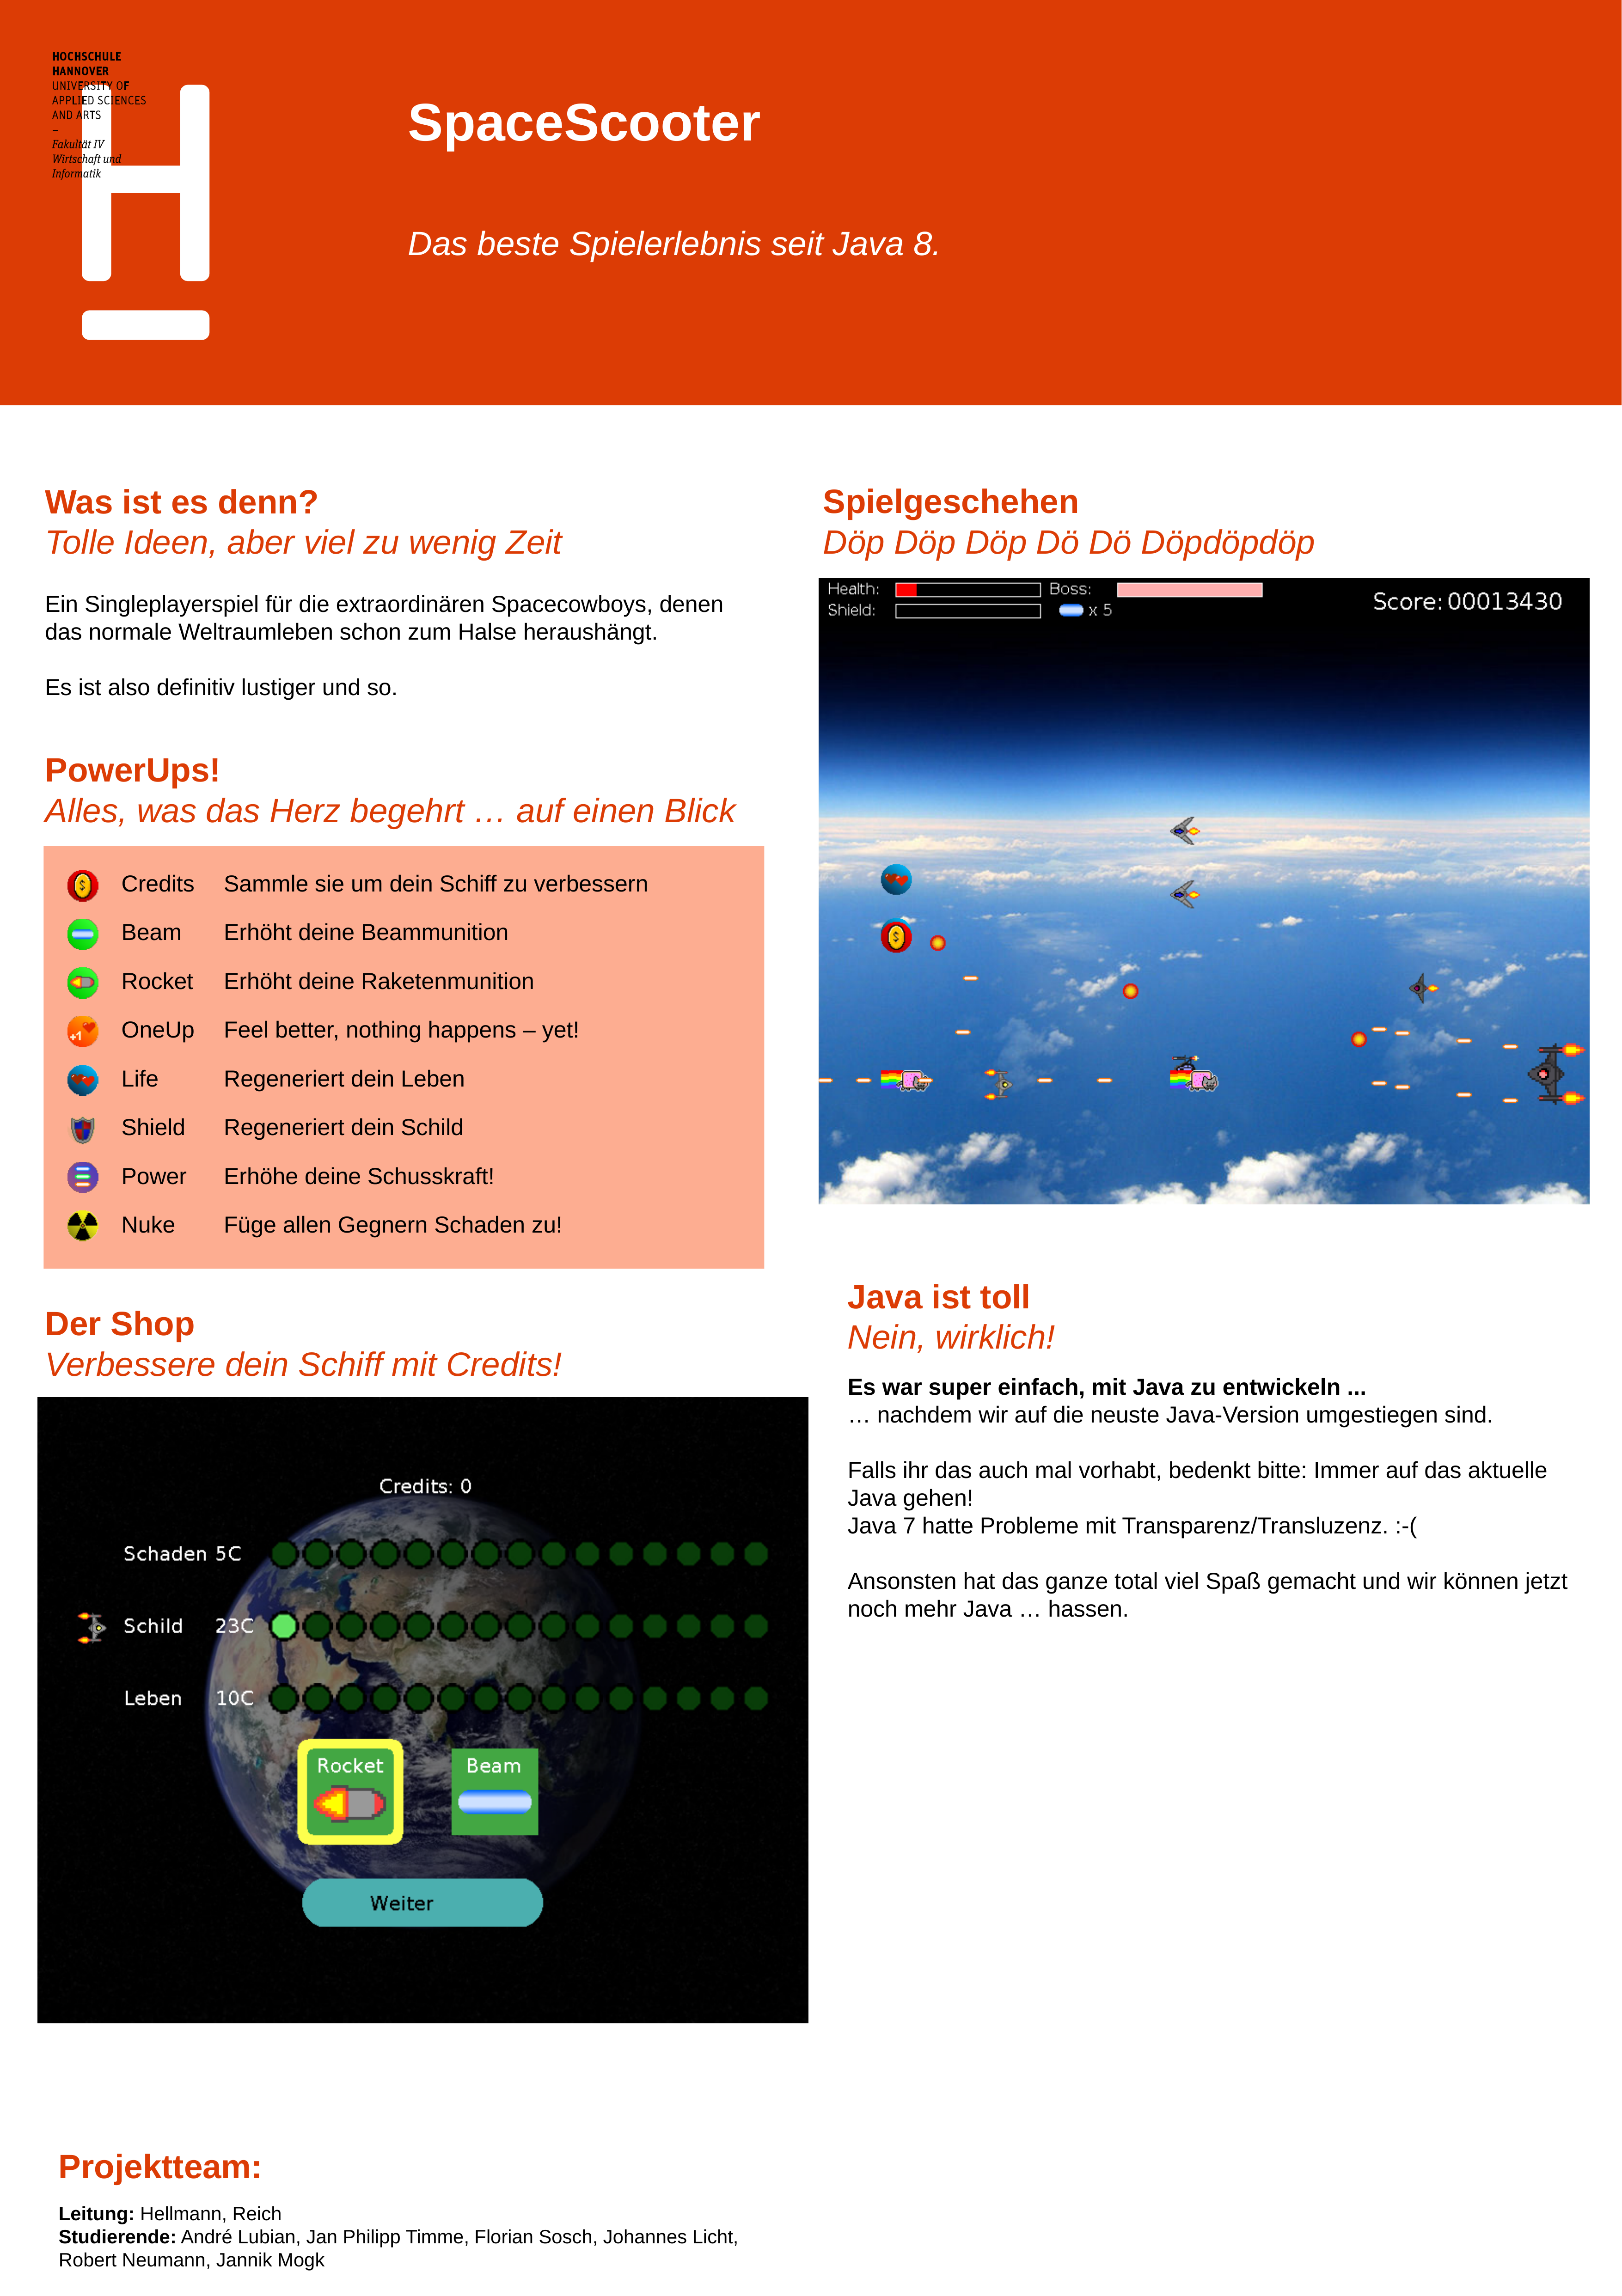

Fakultät IV – Wirtschaft und Informatik
Hochschule Hannover  Postfach 92 02 61  30441 Hannover
SpaceScooter
Das beste Spielerlebnis seit Java 8.
Spielgeschehen
Döp Döp Döp Dö Dö Döpdöpdöp
Was ist es denn?
Tolle Ideen, aber viel zu wenig Zeit
Ein Singleplayerspiel für die extraordinären Spacecowboys, denen das normale Weltraumleben schon zum Halse heraushängt.
Es ist also definitiv lustiger und so.
PowerUps!
Alles, was das Herz begehrt … auf einen Blick
Credits	Sammle sie um dein Schiff zu verbessern
Beam		Erhöht deine Beammunition
Rocket	Erhöht deine Raketenmunition
OneUp	Feel better, nothing happens – yet!
Life		Regeneriert dein Leben
Shield		Regeneriert dein Schild
Power		Erhöhe deine Schusskraft!
Nuke		Füge allen Gegnern Schaden zu!
Java ist toll
Nein, wirklich!
Der Shop
Verbessere dein Schiff mit Credits!
Es war super einfach, mit Java zu entwickeln ...
… nachdem wir auf die neuste Java-Version umgestiegen sind.
Falls ihr das auch mal vorhabt, bedenkt bitte: Immer auf das aktuelle Java gehen!
Java 7 hatte Probleme mit Transparenz/Transluzenz. :-(
Ansonsten hat das ganze total viel Spaß gemacht und wir können jetzt noch mehr Java … hassen.
Projektteam:
Leitung: Hellmann, Reich
Studierende: André Lubian, Jan Philipp Timme, Florian Sosch, Johannes Licht, Robert Neumann, Jannik Mogk